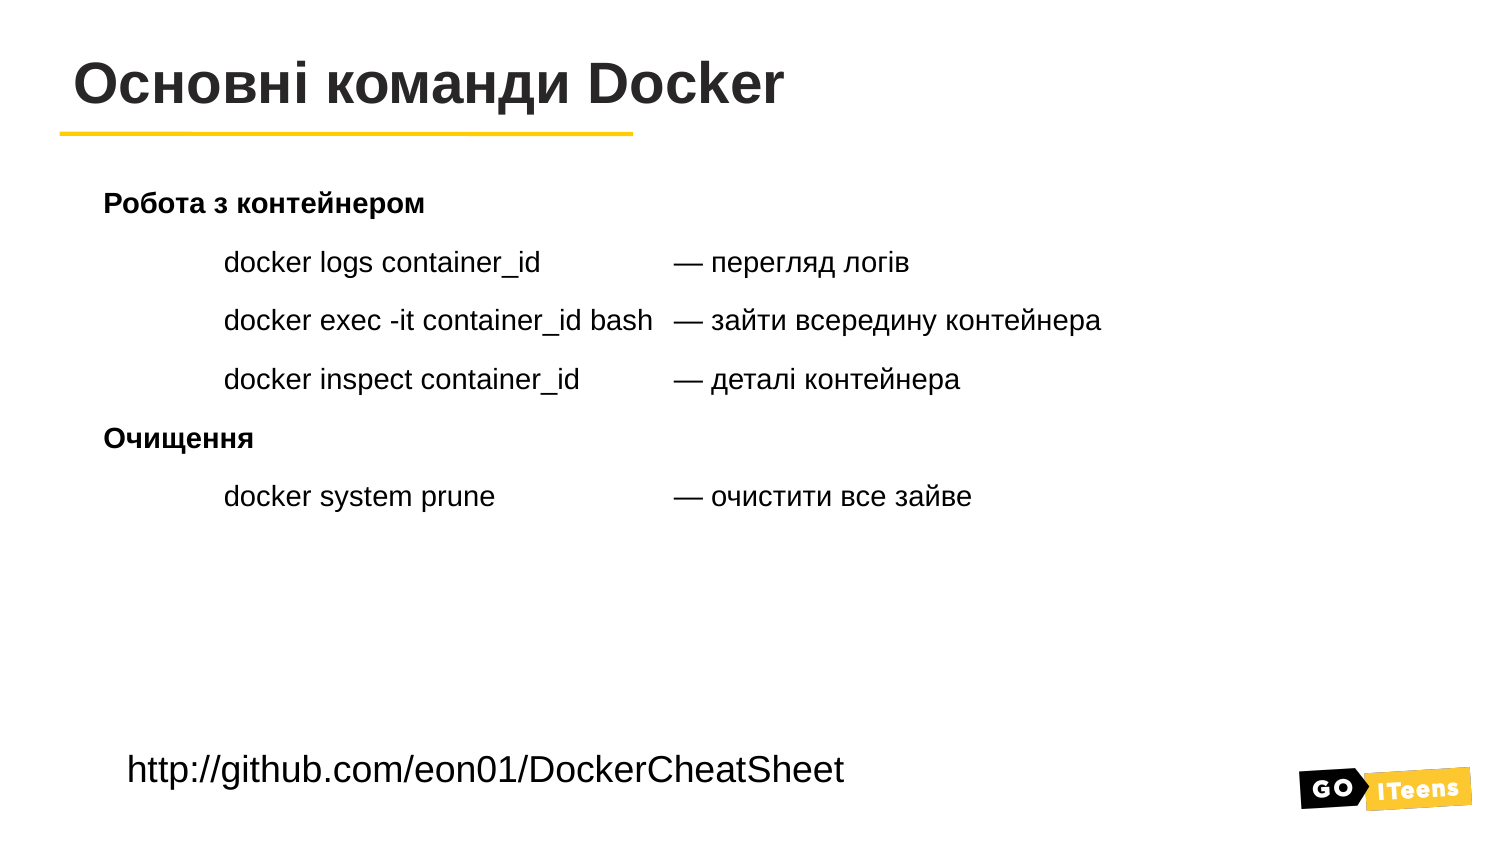

Основні команди Docker
Робота з контейнером
	docker logs container_id 	— перегляд логів
	docker exec -it container_id bash 	— зайти всередину контейнера
	docker inspect container_id 	— деталі контейнера
Очищення
	docker system prune 		— очистити все зайве
http://github.com/eon01/DockerCheatSheet